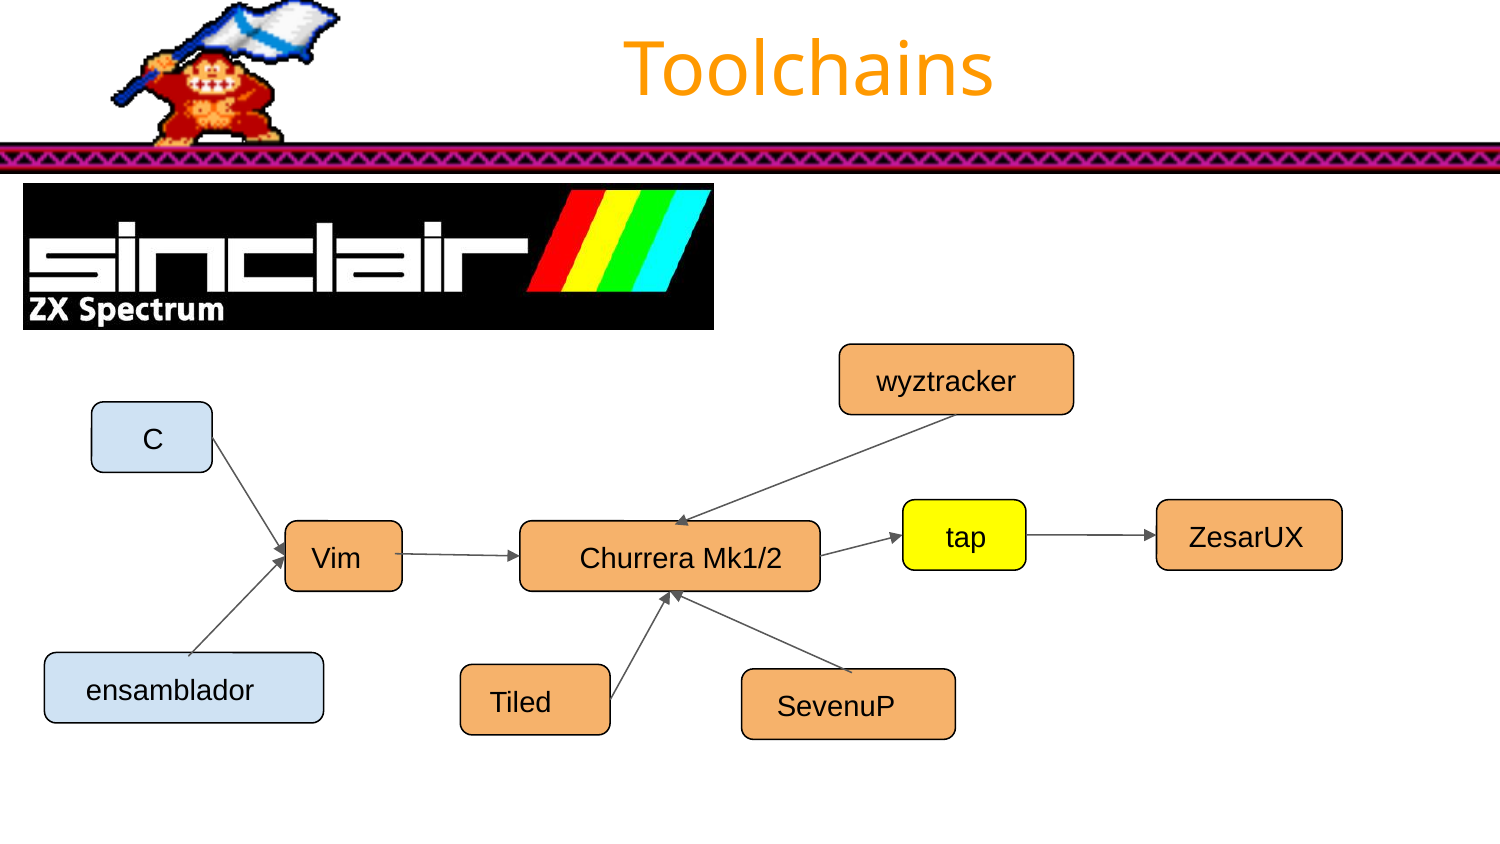

# Toolchains
wyztracker
 C
 tap
ZesarUX
Vim
 Churrera Mk1/2
ensamblador
Tiled
SevenuP
 spriteSX